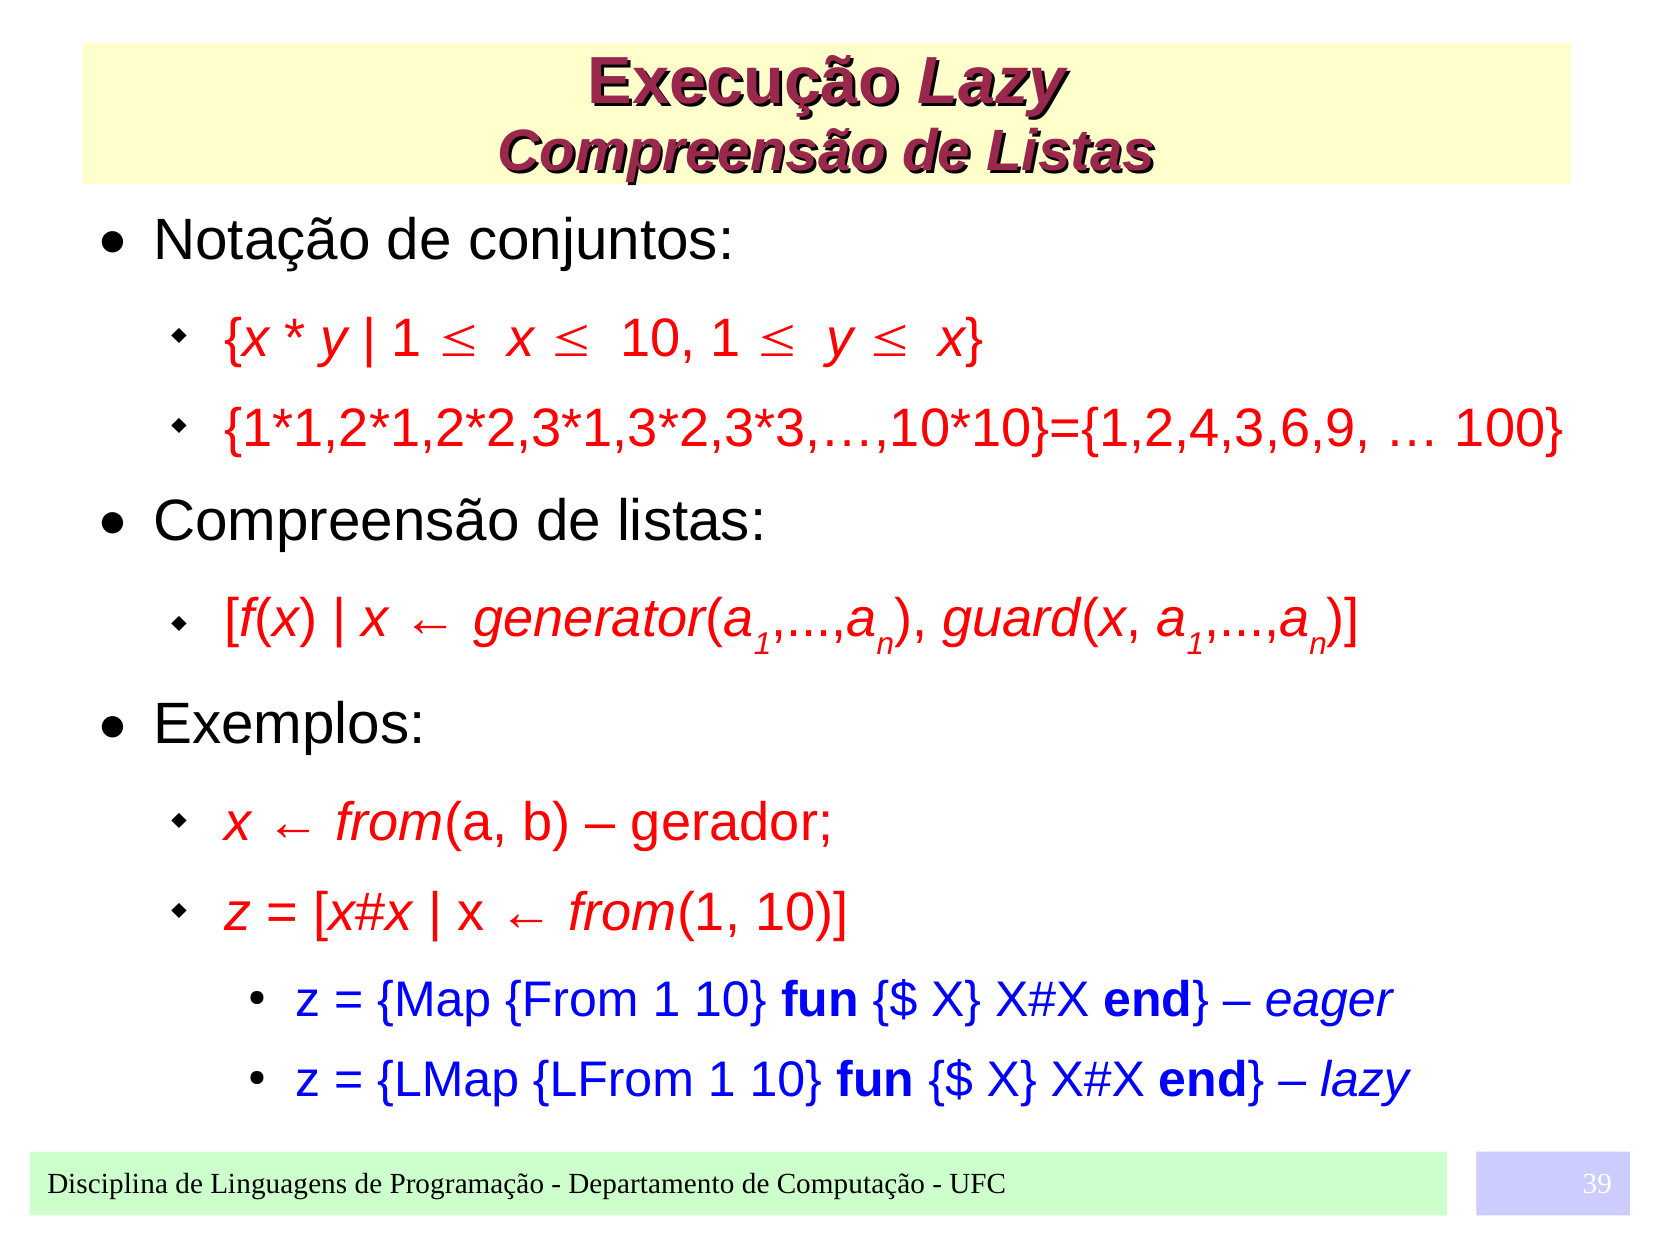

# Execução Lazy Compreensão de Listas
Notação de conjuntos:
{x * y | 1  x  10, 1  y  x}
{1*1,2*1,2*2,3*1,3*2,3*3,…,10*10}={1,2,4,3,6,9, … 100}
Compreensão de listas:
[f(x) | x ← generator(a1,...,an), guard(x, a1,...,an)]
Exemplos:
x ← from(a, b) – gerador;
z = [x#x | x ← from(1, 10)]
z = {Map {From 1 10} fun {$ X} X#X end} – eager
z = {LMap {LFrom 1 10} fun {$ X} X#X end} – lazy
Disciplina de Linguagens de Programação - Departamento de Computação - UFC
39